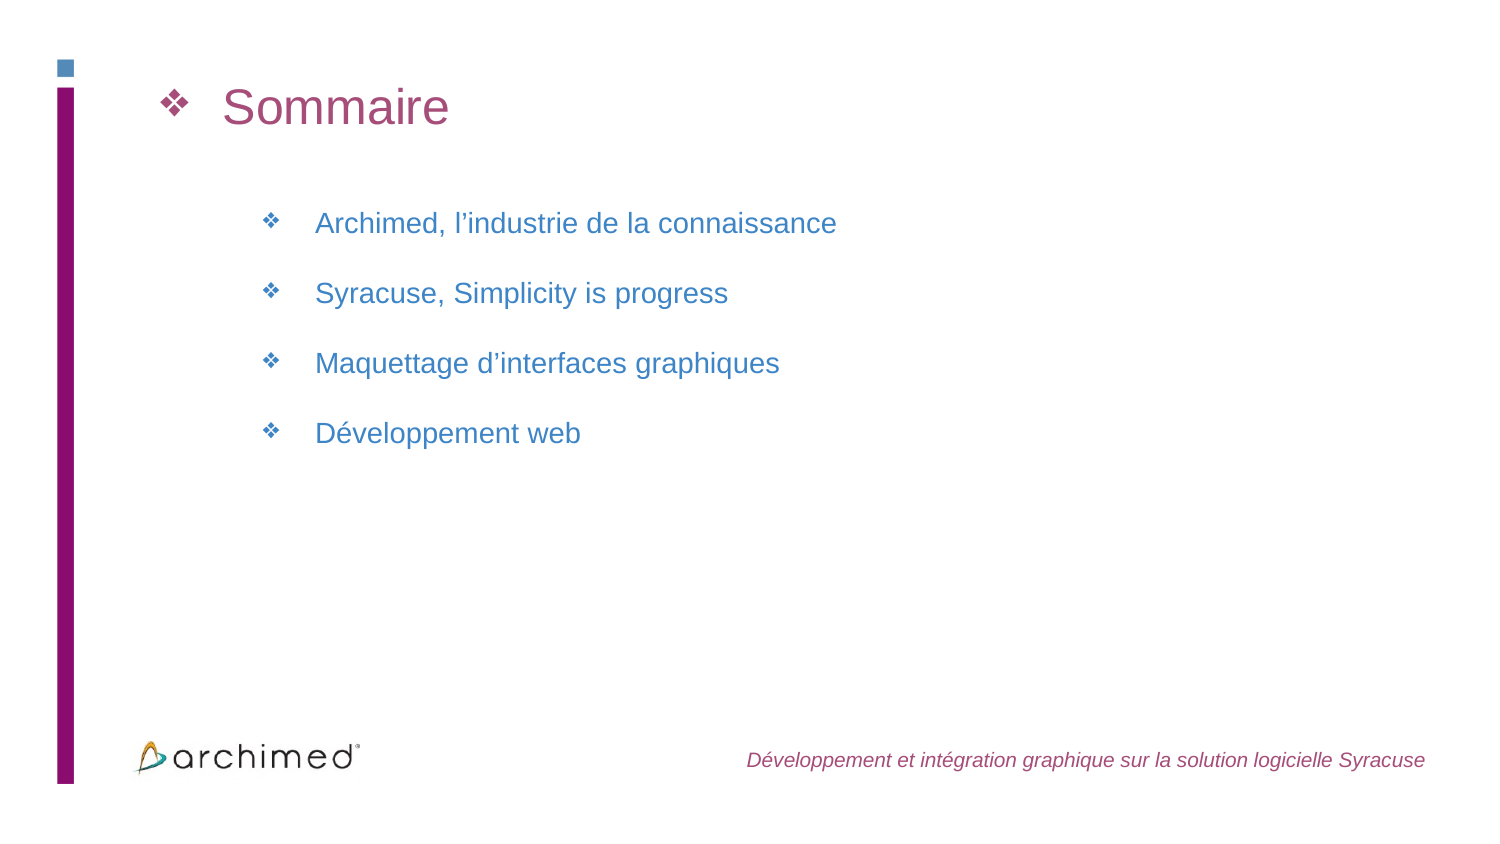

Sommaire
Archimed, l’industrie de la connaissance
Syracuse, Simplicity is progress
Maquettage d’interfaces graphiques
Développement web
# Développement et intégration graphique sur la solution logicielle Syracuse